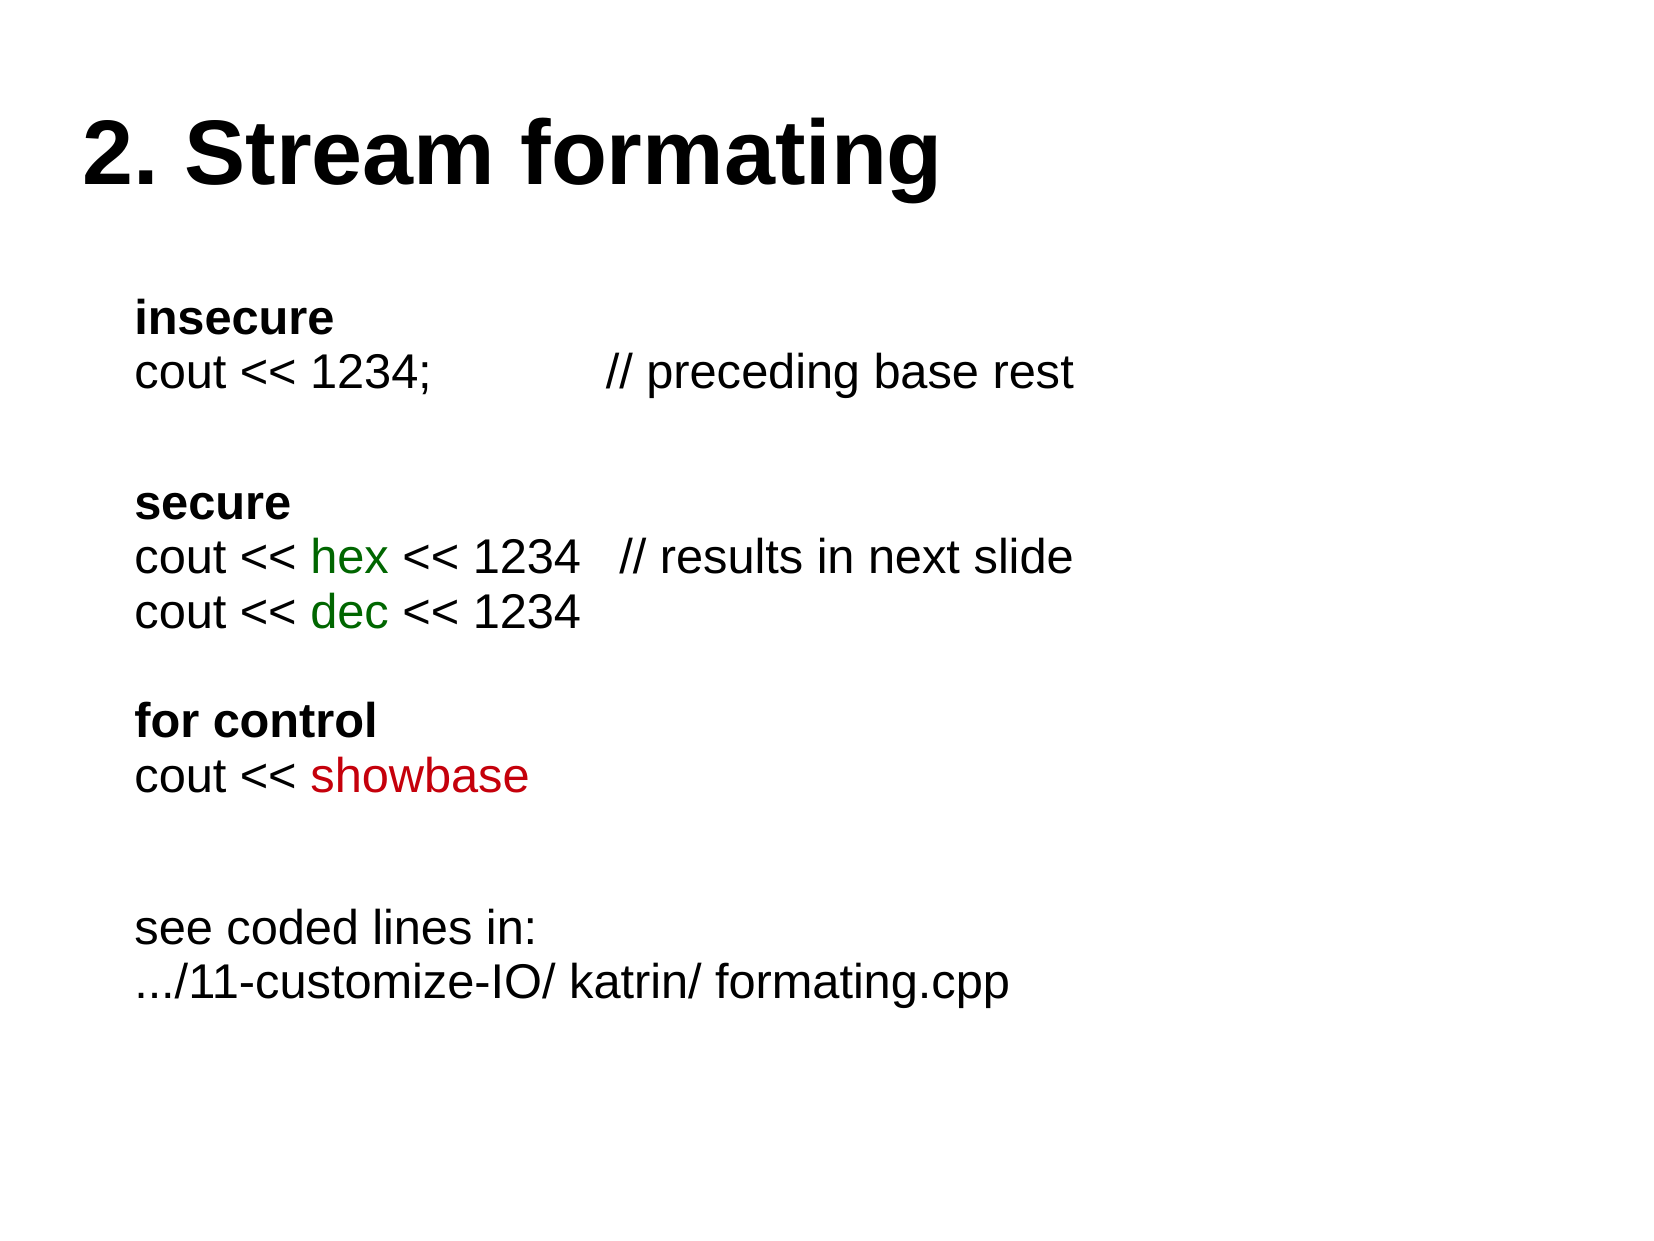

# 2. Stream formating
insecure
cout << 1234;					 // preceding base rest
secure
cout << hex << 1234 				// results in next slide
cout << dec << 1234
for control
cout << showbase
see coded lines in:
.../11-customize-IO/ katrin/ formating.cpp